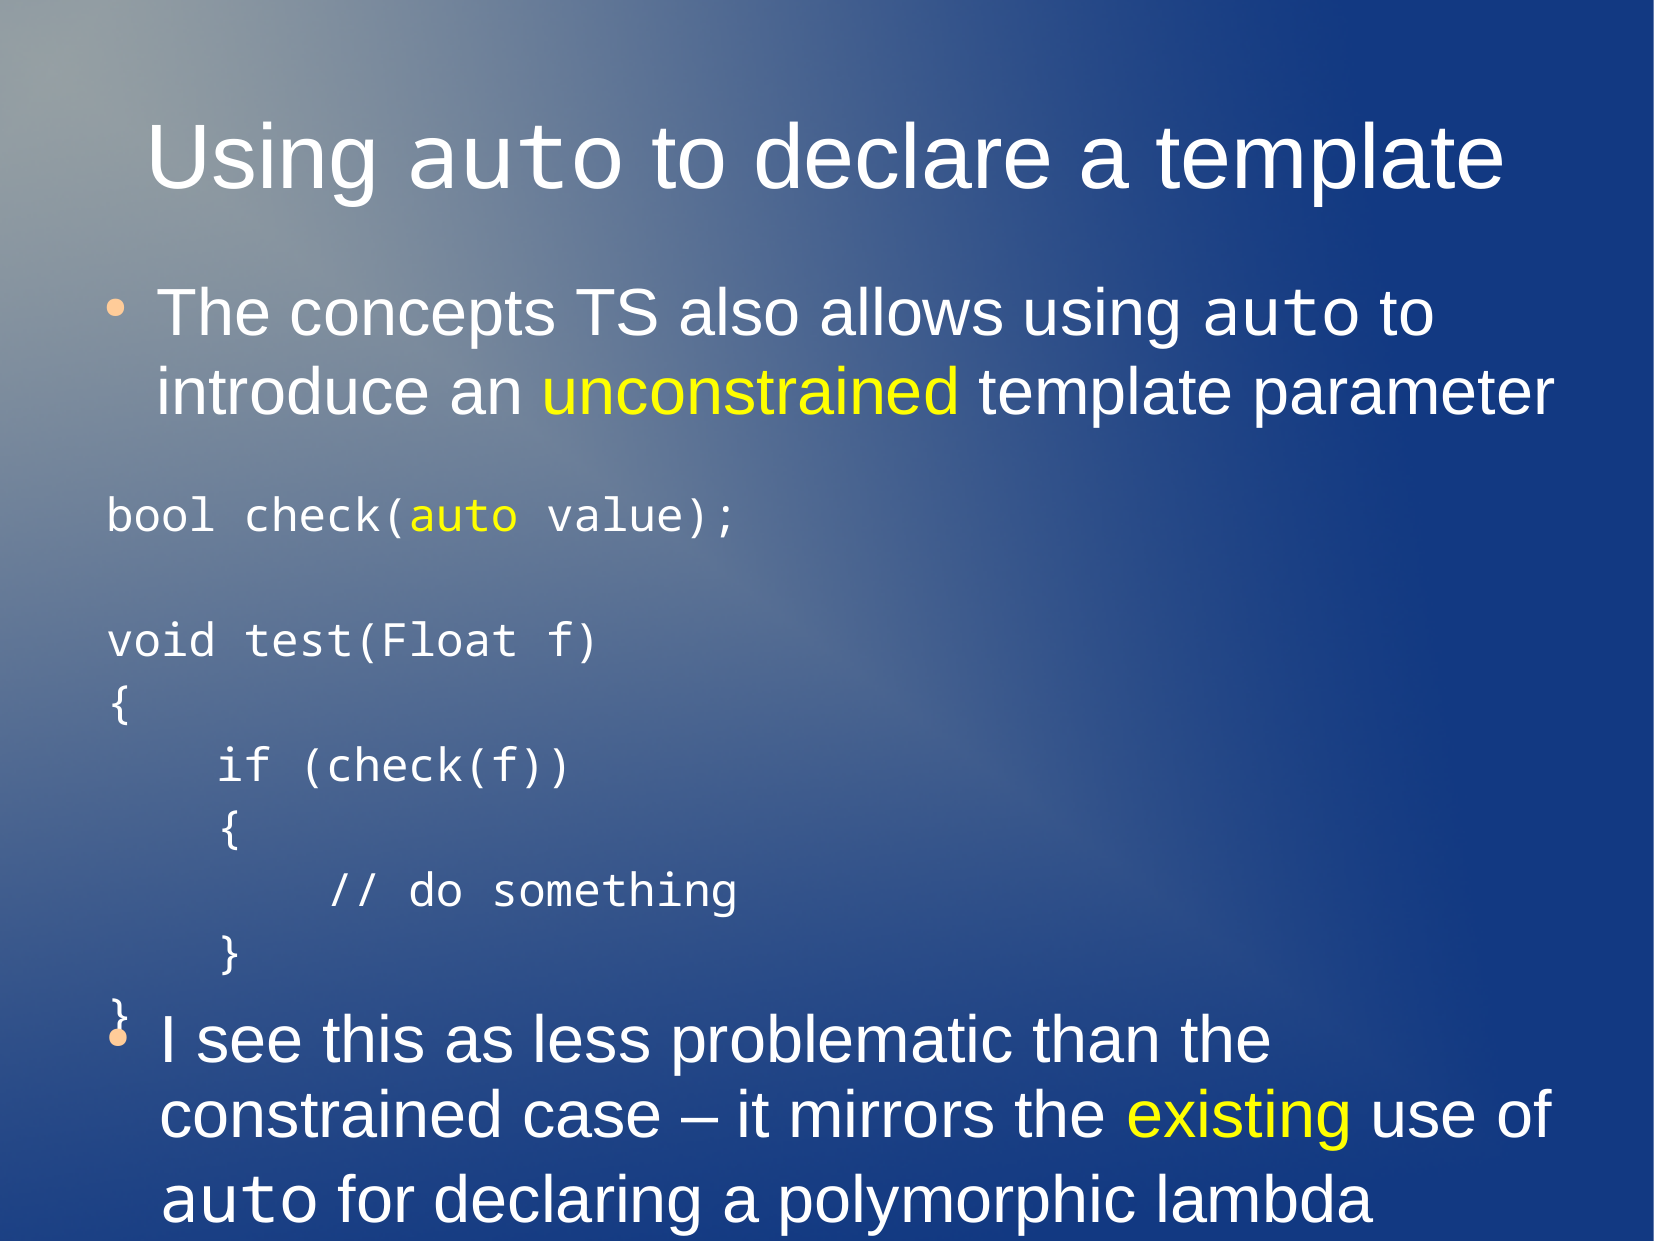

# Using auto to declare a template
The concepts TS also allows using auto to introduce an unconstrained template parameter
bool check(auto value);
void test(Float f)
{
 if (check(f))
 {
 // do something
 }
}
I see this as less problematic than the constrained case – it mirrors the existing use of auto for declaring a polymorphic lambda